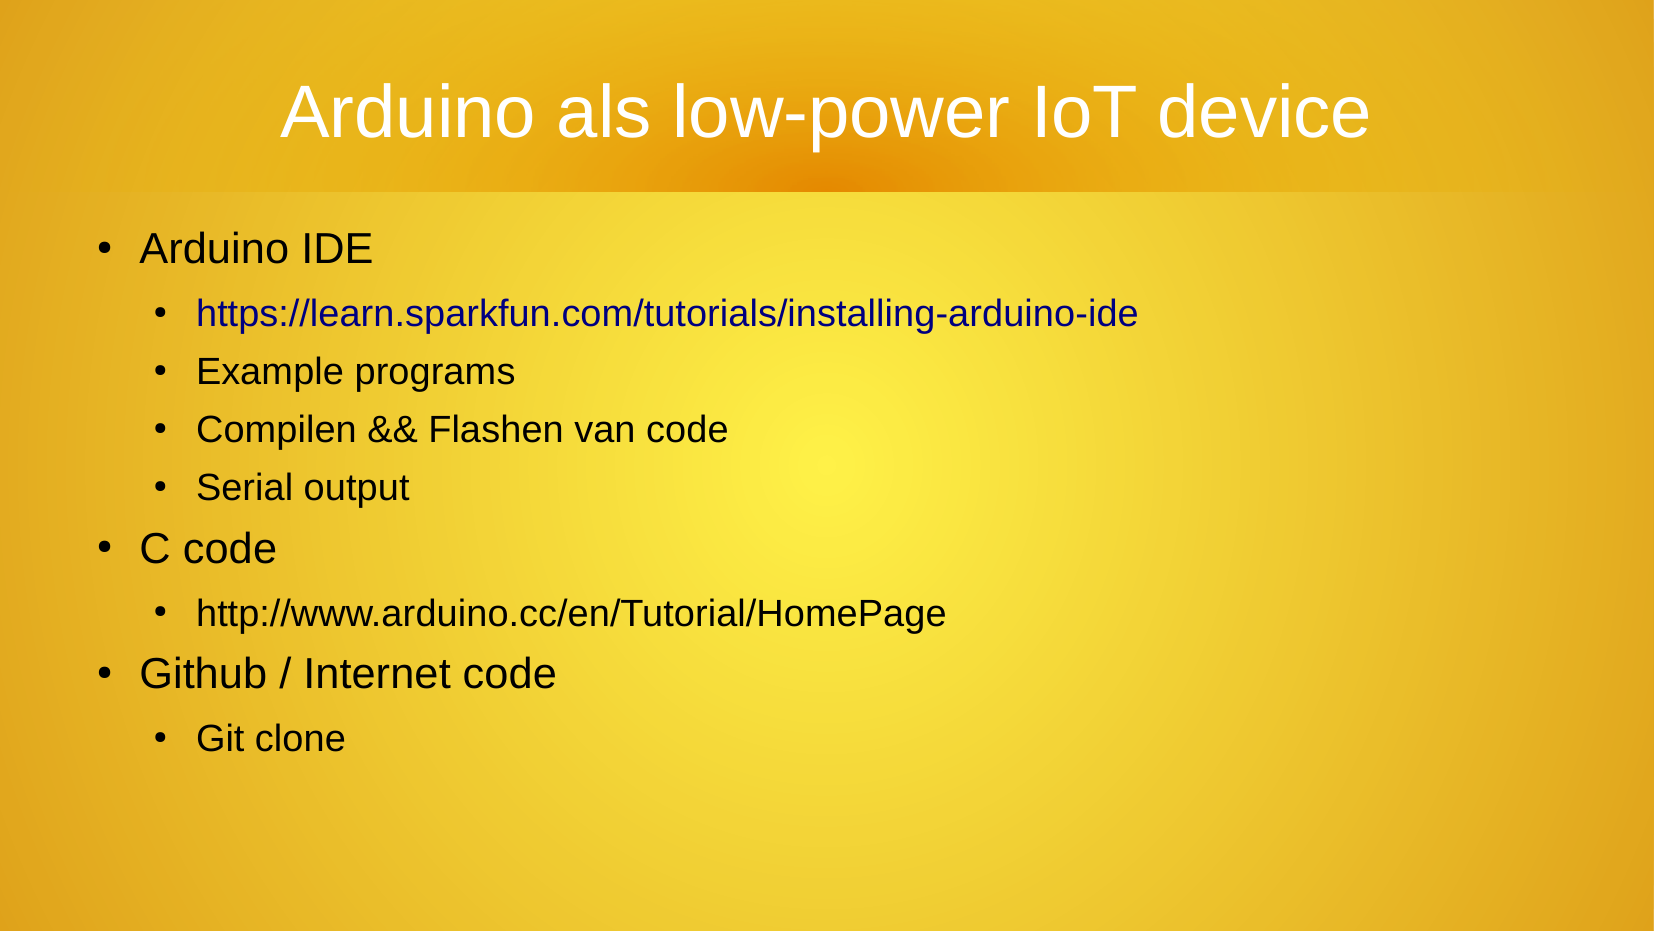

# Arduino als low-power IoT device
Arduino IDE
https://learn.sparkfun.com/tutorials/installing-arduino-ide
Example programs
Compilen && Flashen van code
Serial output
C code
http://www.arduino.cc/en/Tutorial/HomePage
Github / Internet code
Git clone